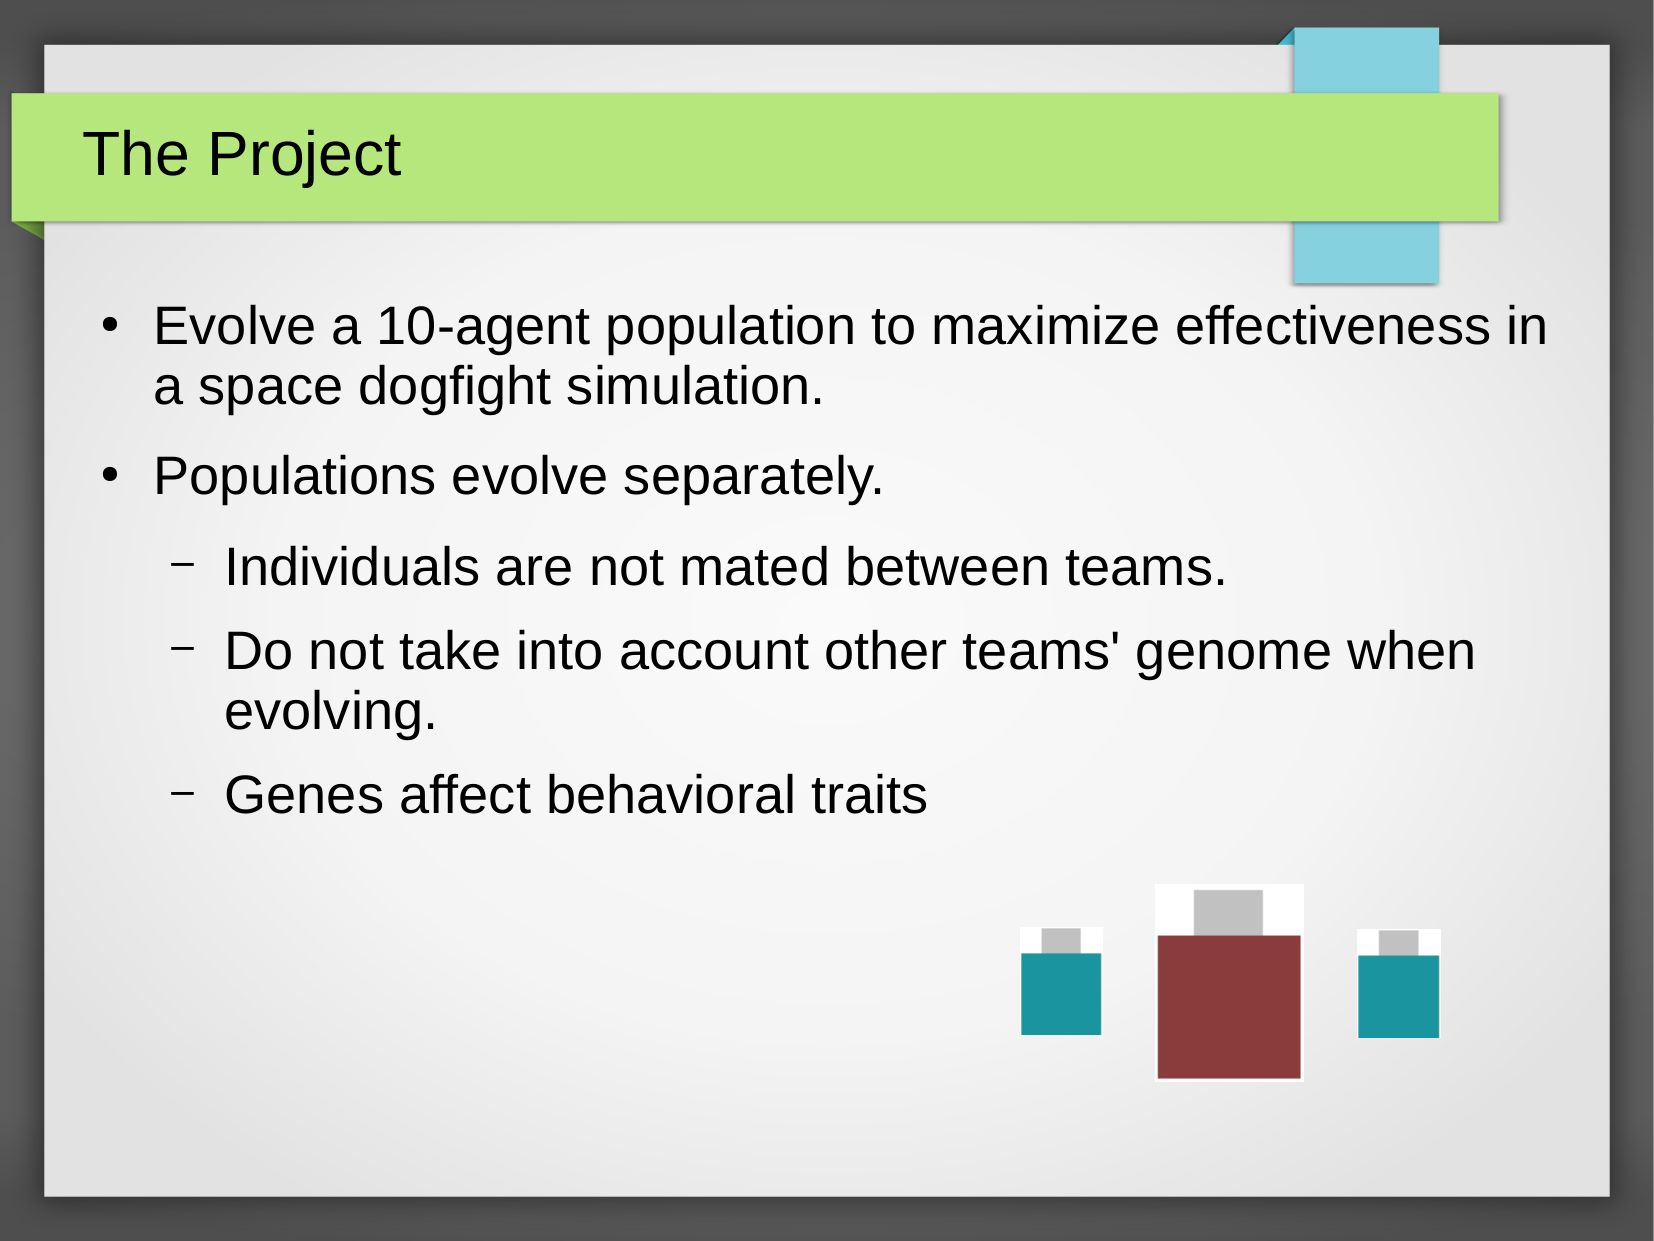

# The Project
Evolve a 10-agent population to maximize effectiveness in a space dogfight simulation.
Populations evolve separately.
Individuals are not mated between teams.
Do not take into account other teams' genome when evolving.
Genes affect behavioral traits